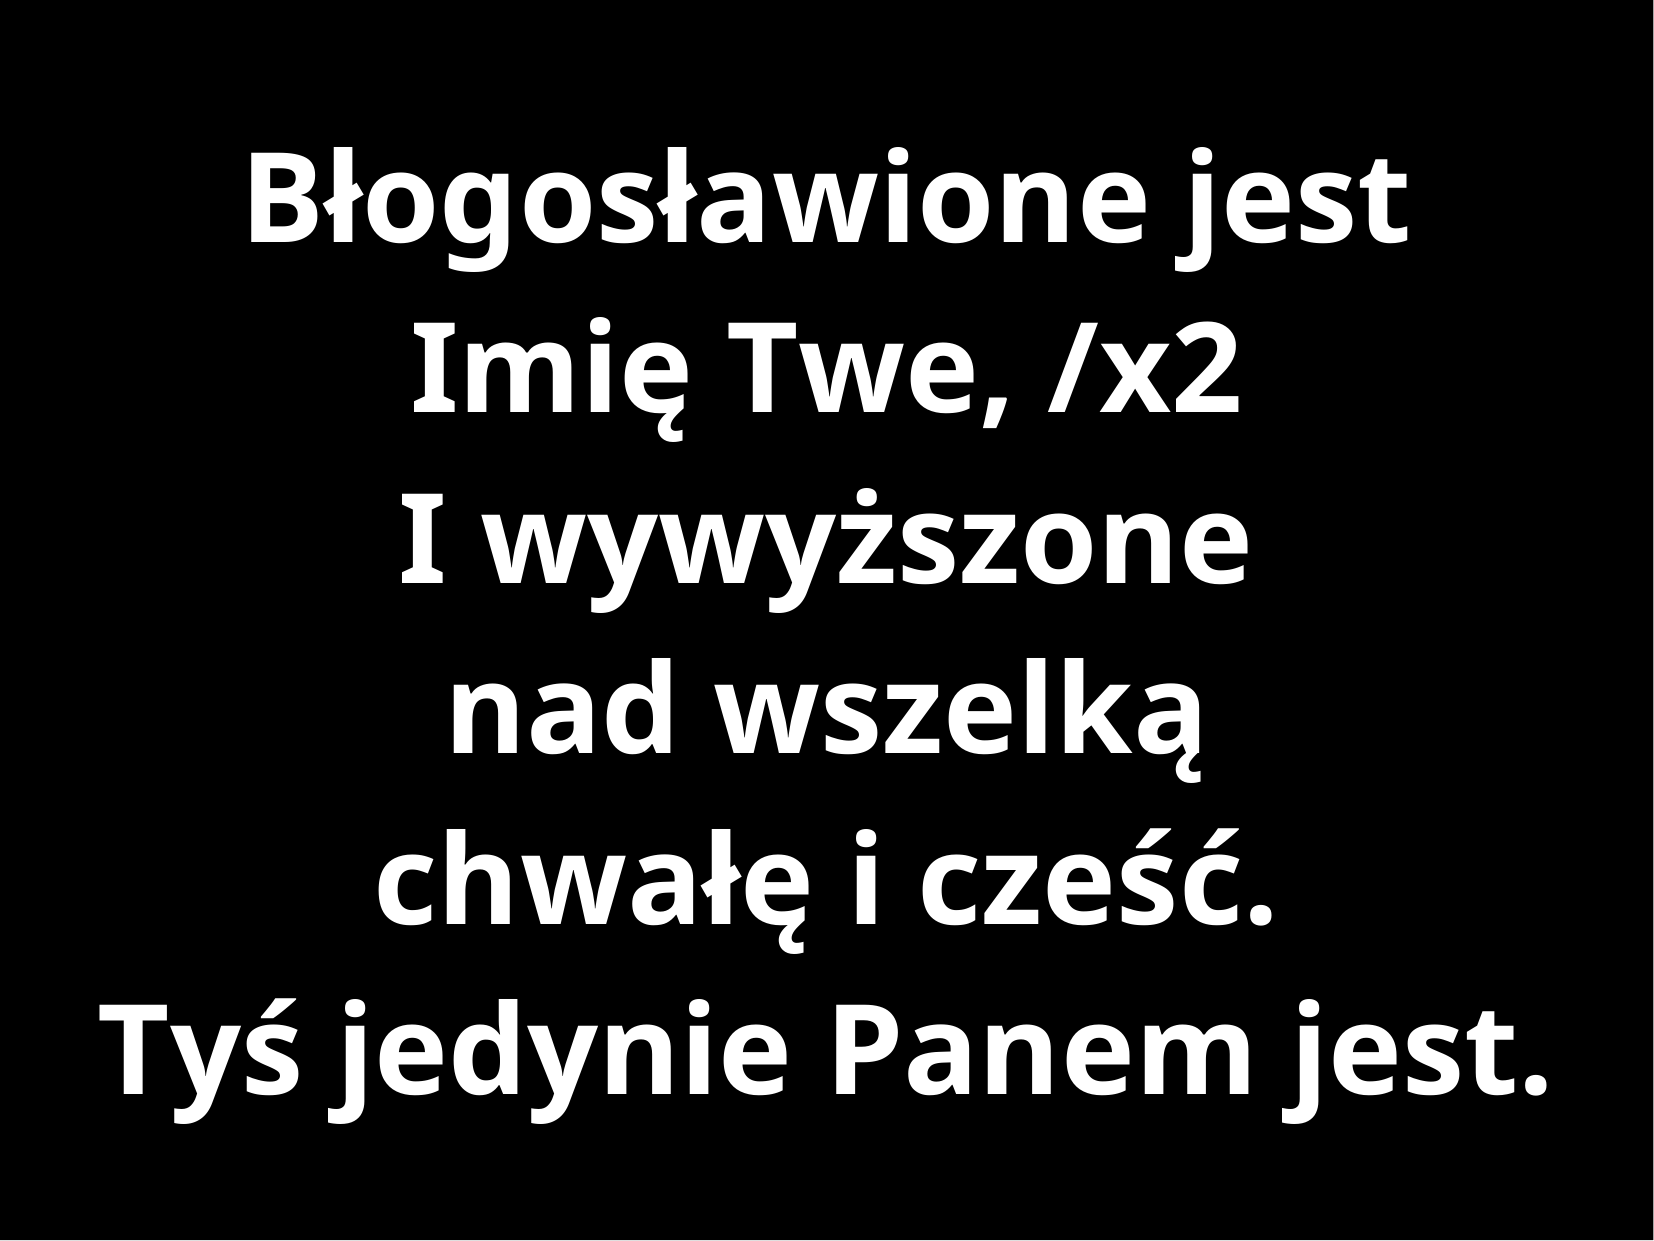

# Błogosławione jest Imię Twe, /x2 I wywyższone nad wszelką chwałę i cześć. Tyś jedynie Panem jest.